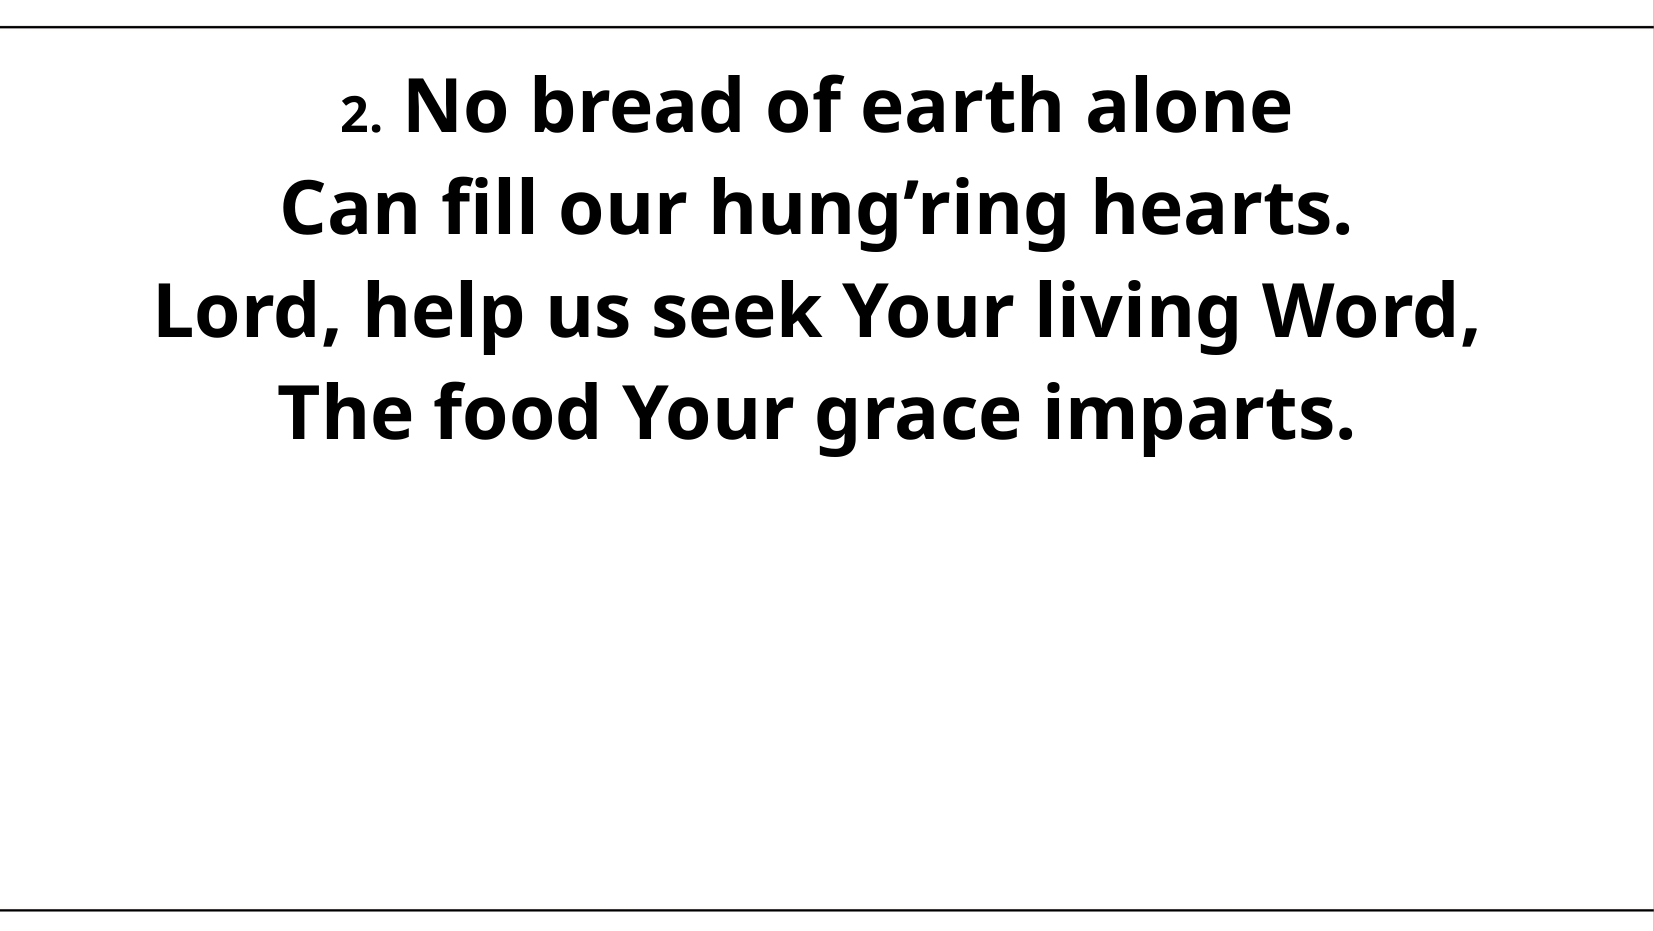

2. No bread of earth alone
Can fill our hung’ring hearts.
Lord, help us seek Your living Word,
The food Your grace imparts.